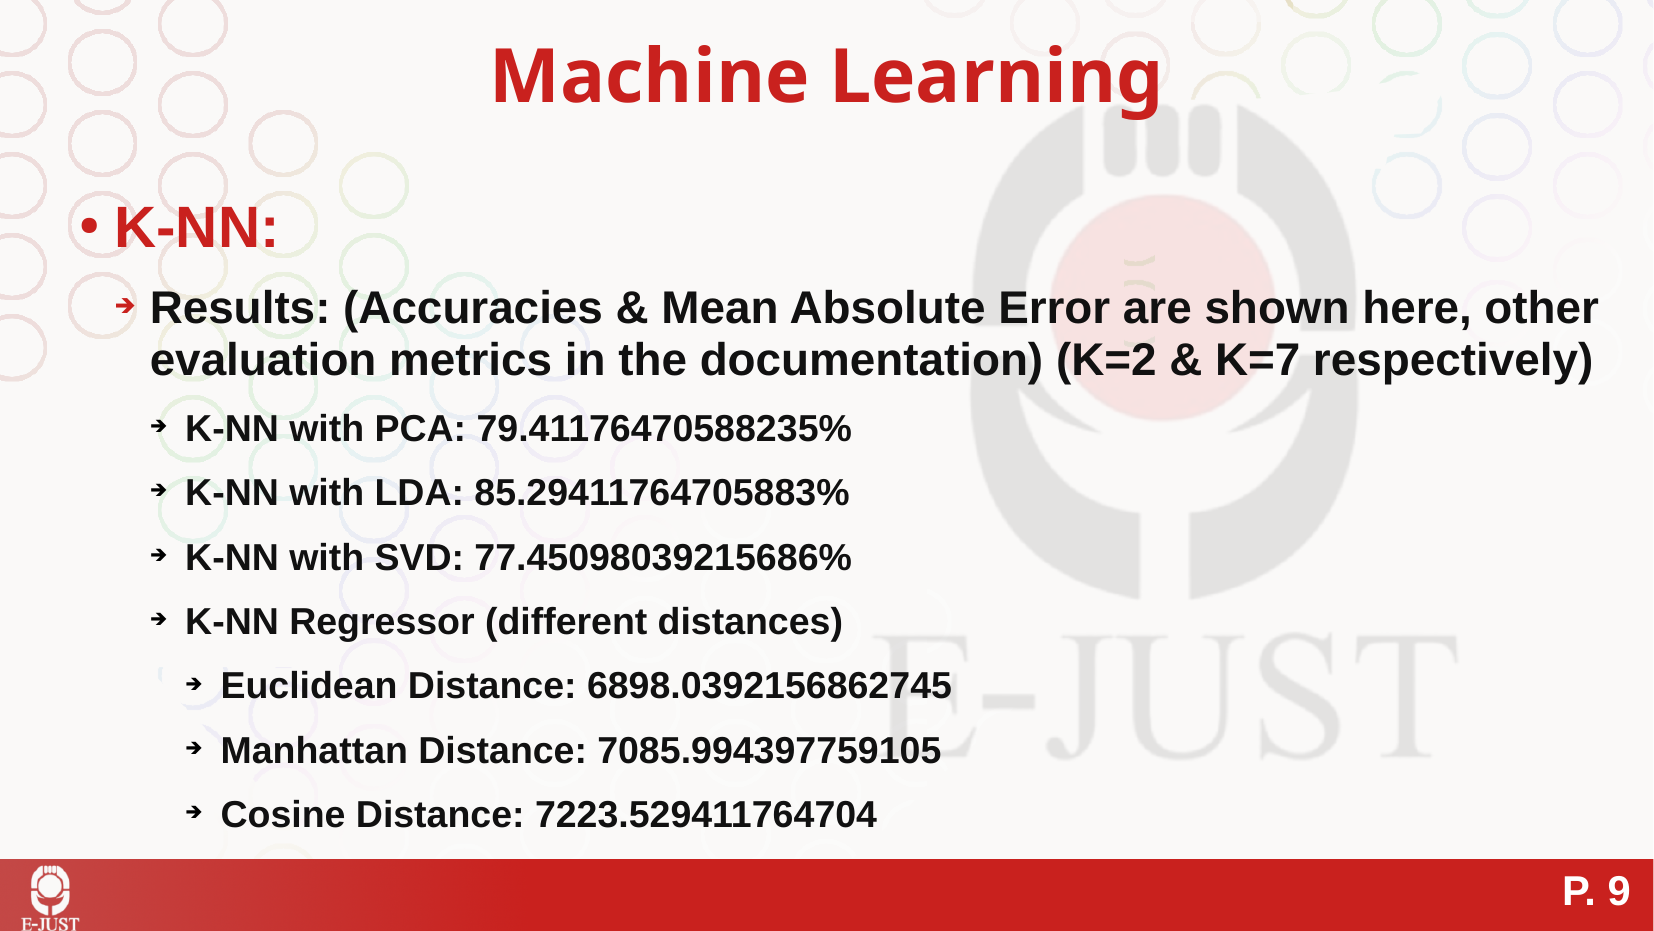

Machine Learning
K-NN:
Results: (Accuracies & Mean Absolute Error are shown here, other evaluation metrics in the documentation) (K=2 & K=7 respectively)
K-NN with PCA: 79.41176470588235%
K-NN with LDA: 85.29411764705883%
K-NN with SVD: 77.45098039215686%
K-NN Regressor (different distances)
Euclidean Distance: 6898.0392156862745
Manhattan Distance: 7085.994397759105
Cosine Distance: 7223.529411764704
P.